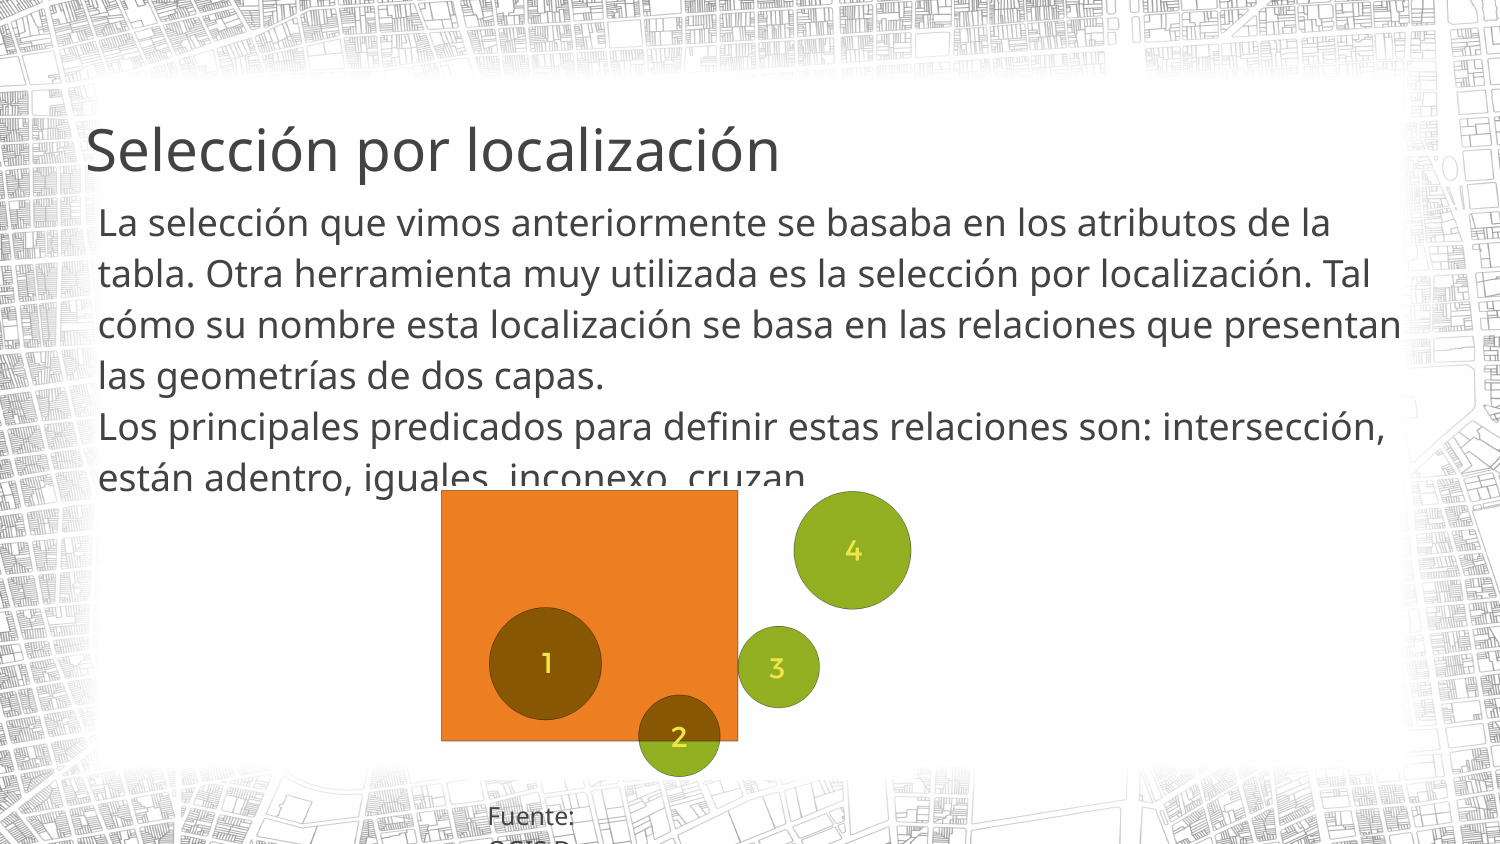

Selección por localización
La selección que vimos anteriormente se basaba en los atributos de la tabla. Otra herramienta muy utilizada es la selección por localización. Tal cómo su nombre esta localización se basa en las relaciones que presentan las geometrías de dos capas.
Los principales predicados para definir estas relaciones son: intersección, están adentro, iguales, inconexo, cruzan
Fuente: QGIS Docs